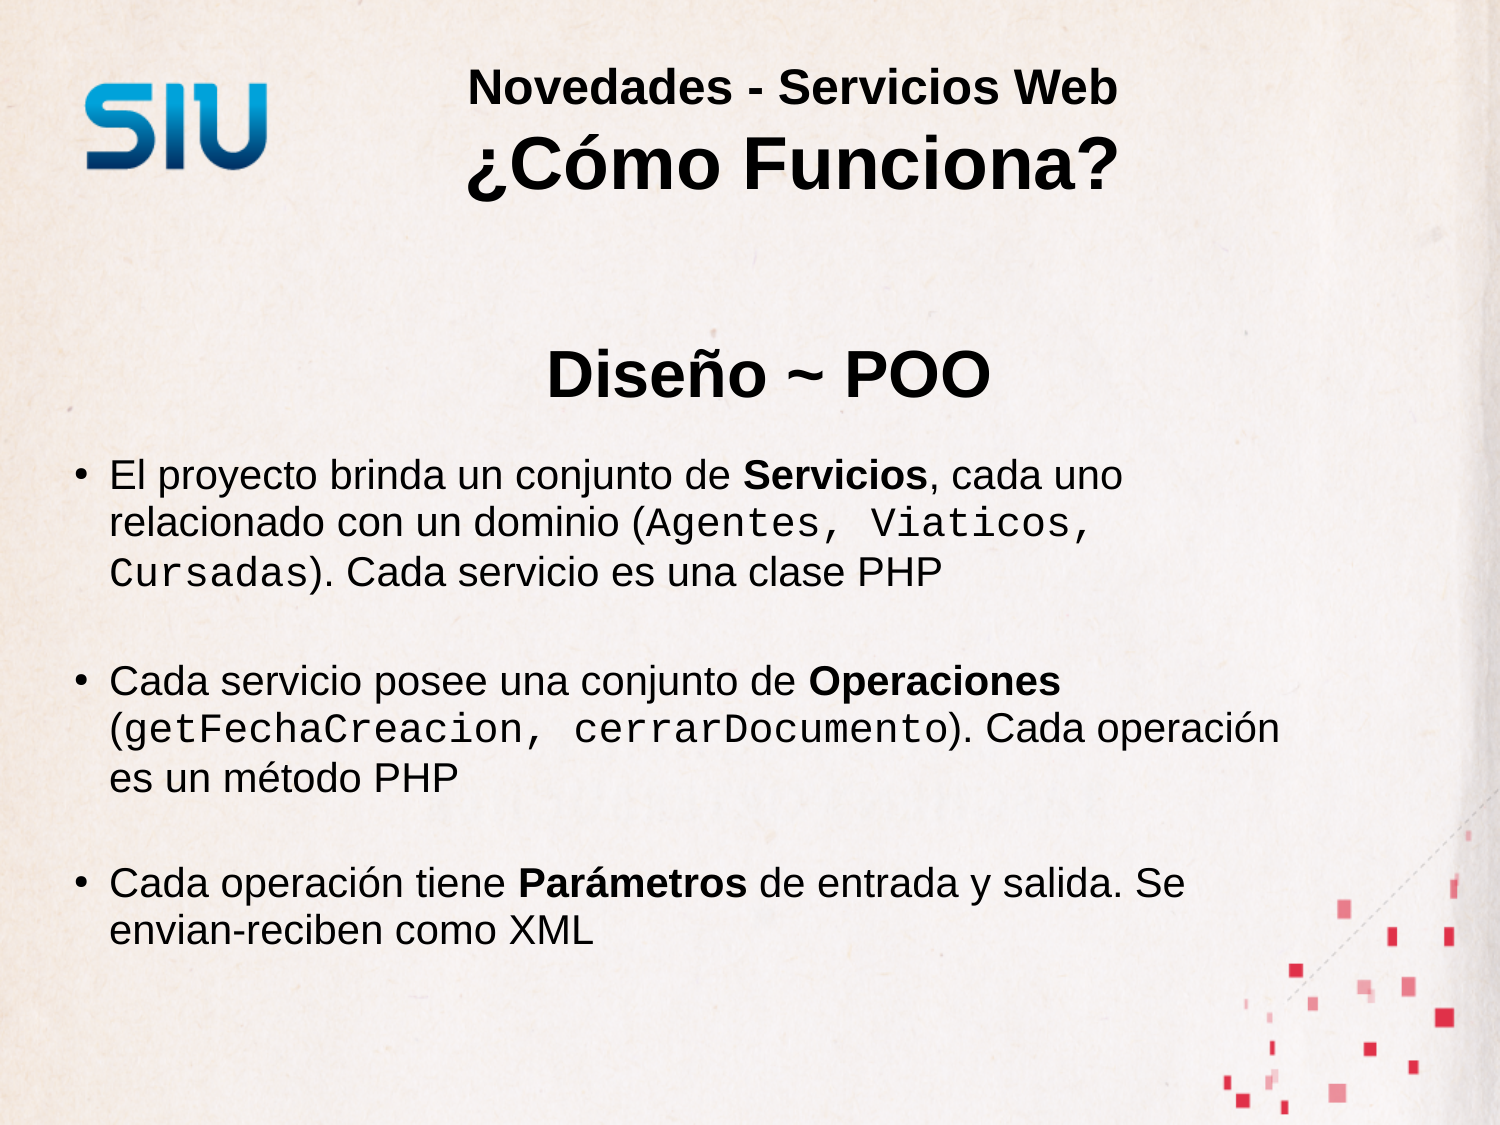

Novedades - Servicios Web
¿Cómo Funciona?
Diseño ~ POO
El proyecto brinda un conjunto de Servicios, cada uno relacionado con un dominio (Agentes, Viaticos, Cursadas). Cada servicio es una clase PHP
Cada servicio posee una conjunto de Operaciones (getFechaCreacion, cerrarDocumento). Cada operación es un método PHP
Cada operación tiene Parámetros de entrada y salida. Se envian-reciben como XML